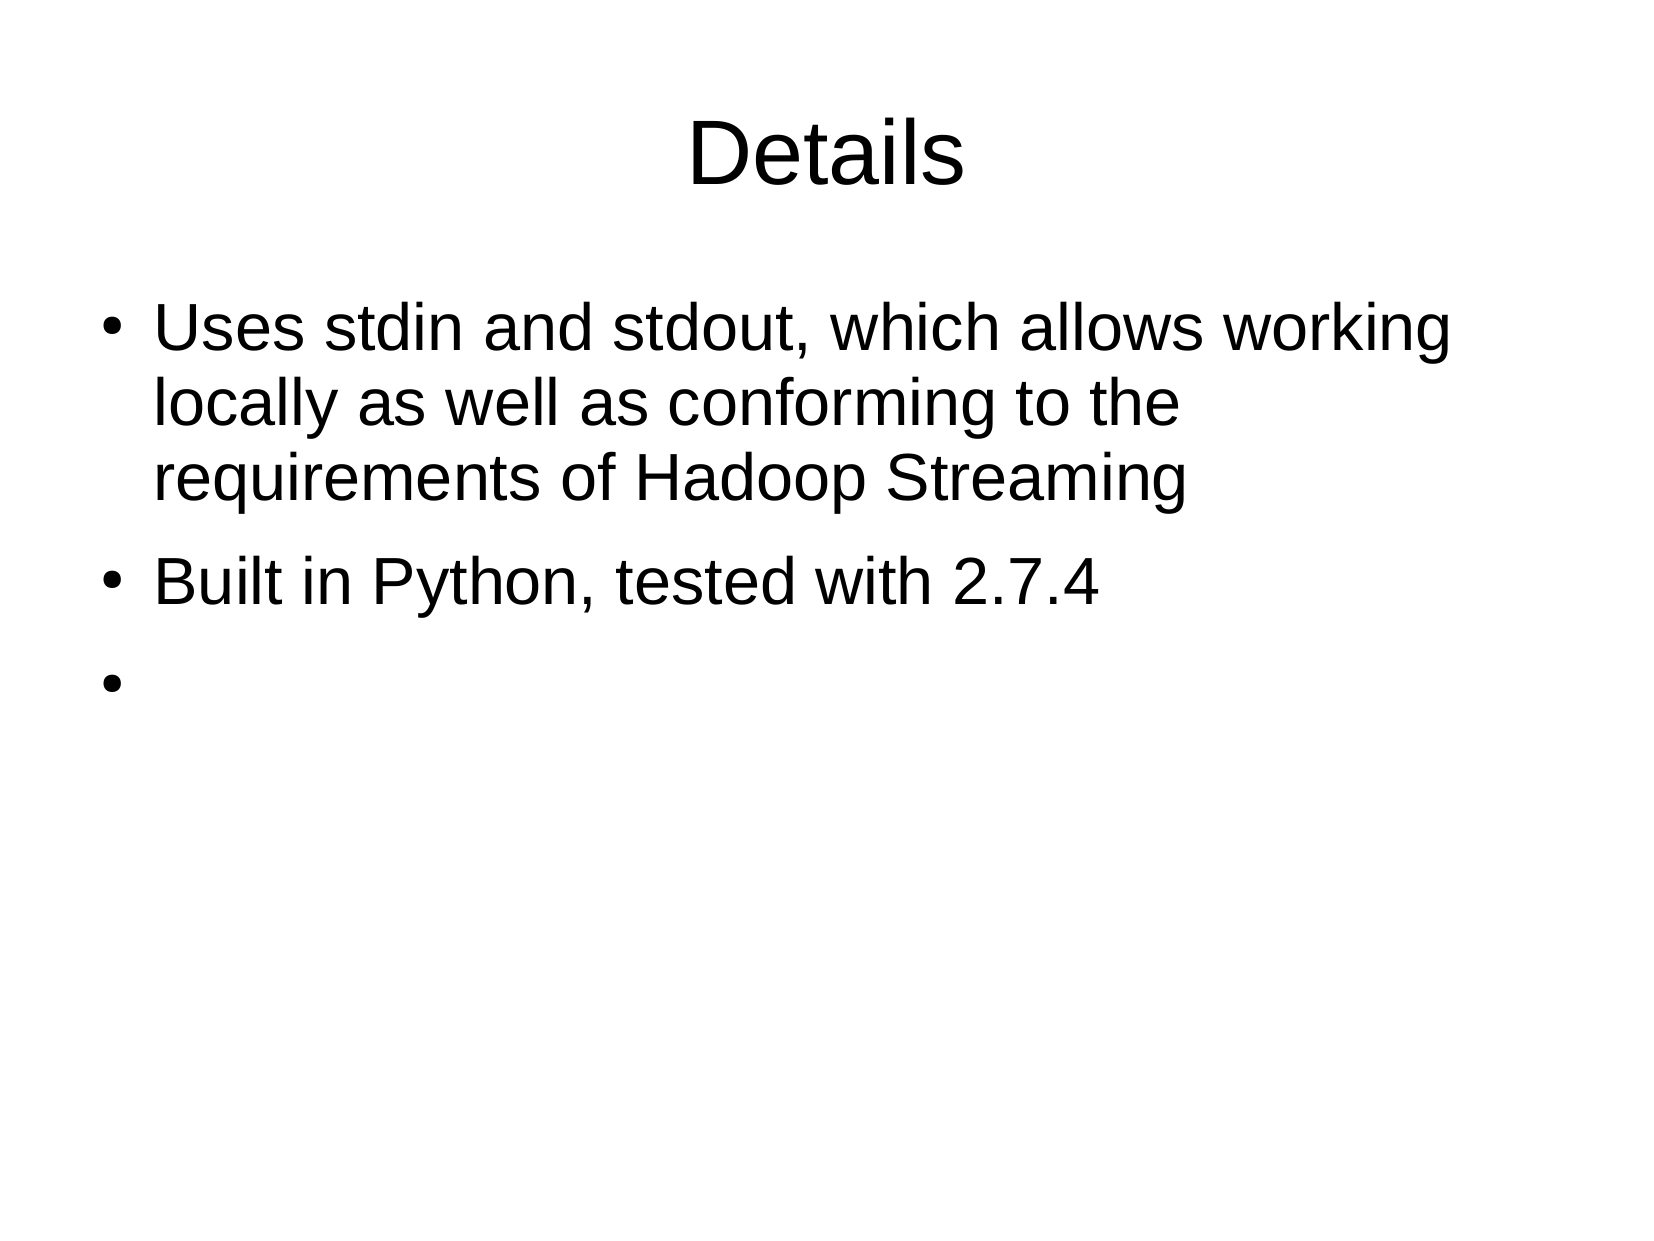

# Details
Uses stdin and stdout, which allows working locally as well as conforming to the requirements of Hadoop Streaming
Built in Python, tested with 2.7.4